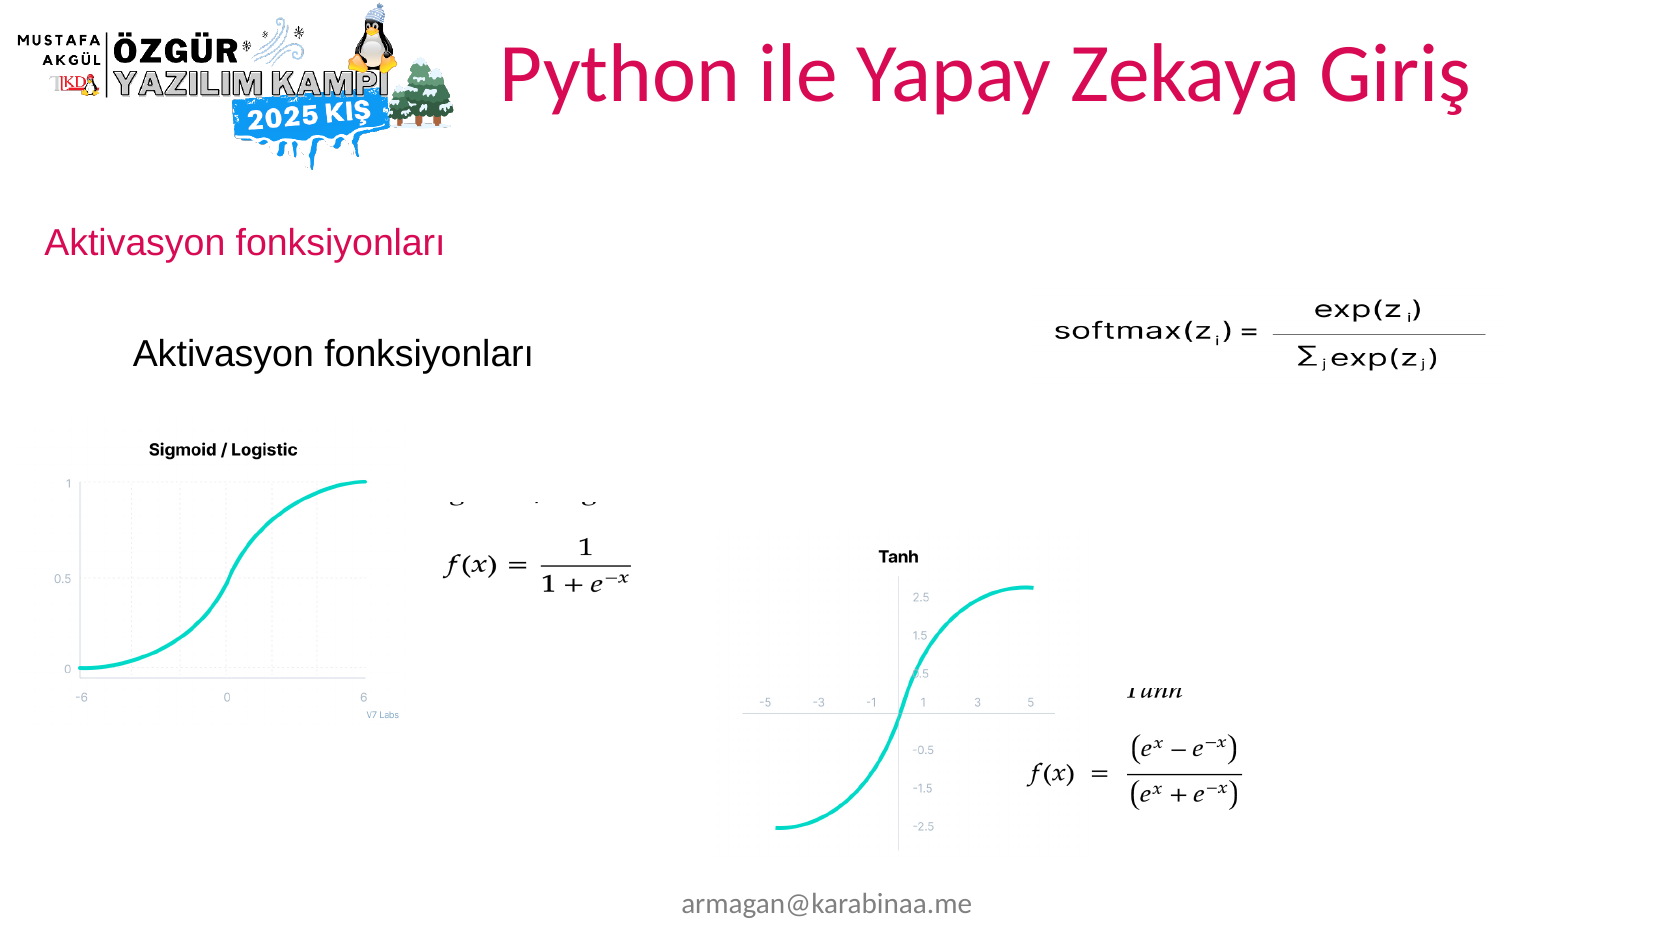

Python ile Yapay Zekaya Giriş
Aktivasyon fonksiyonları
Aktivasyon fonksiyonları
armagan@karabinaa.me